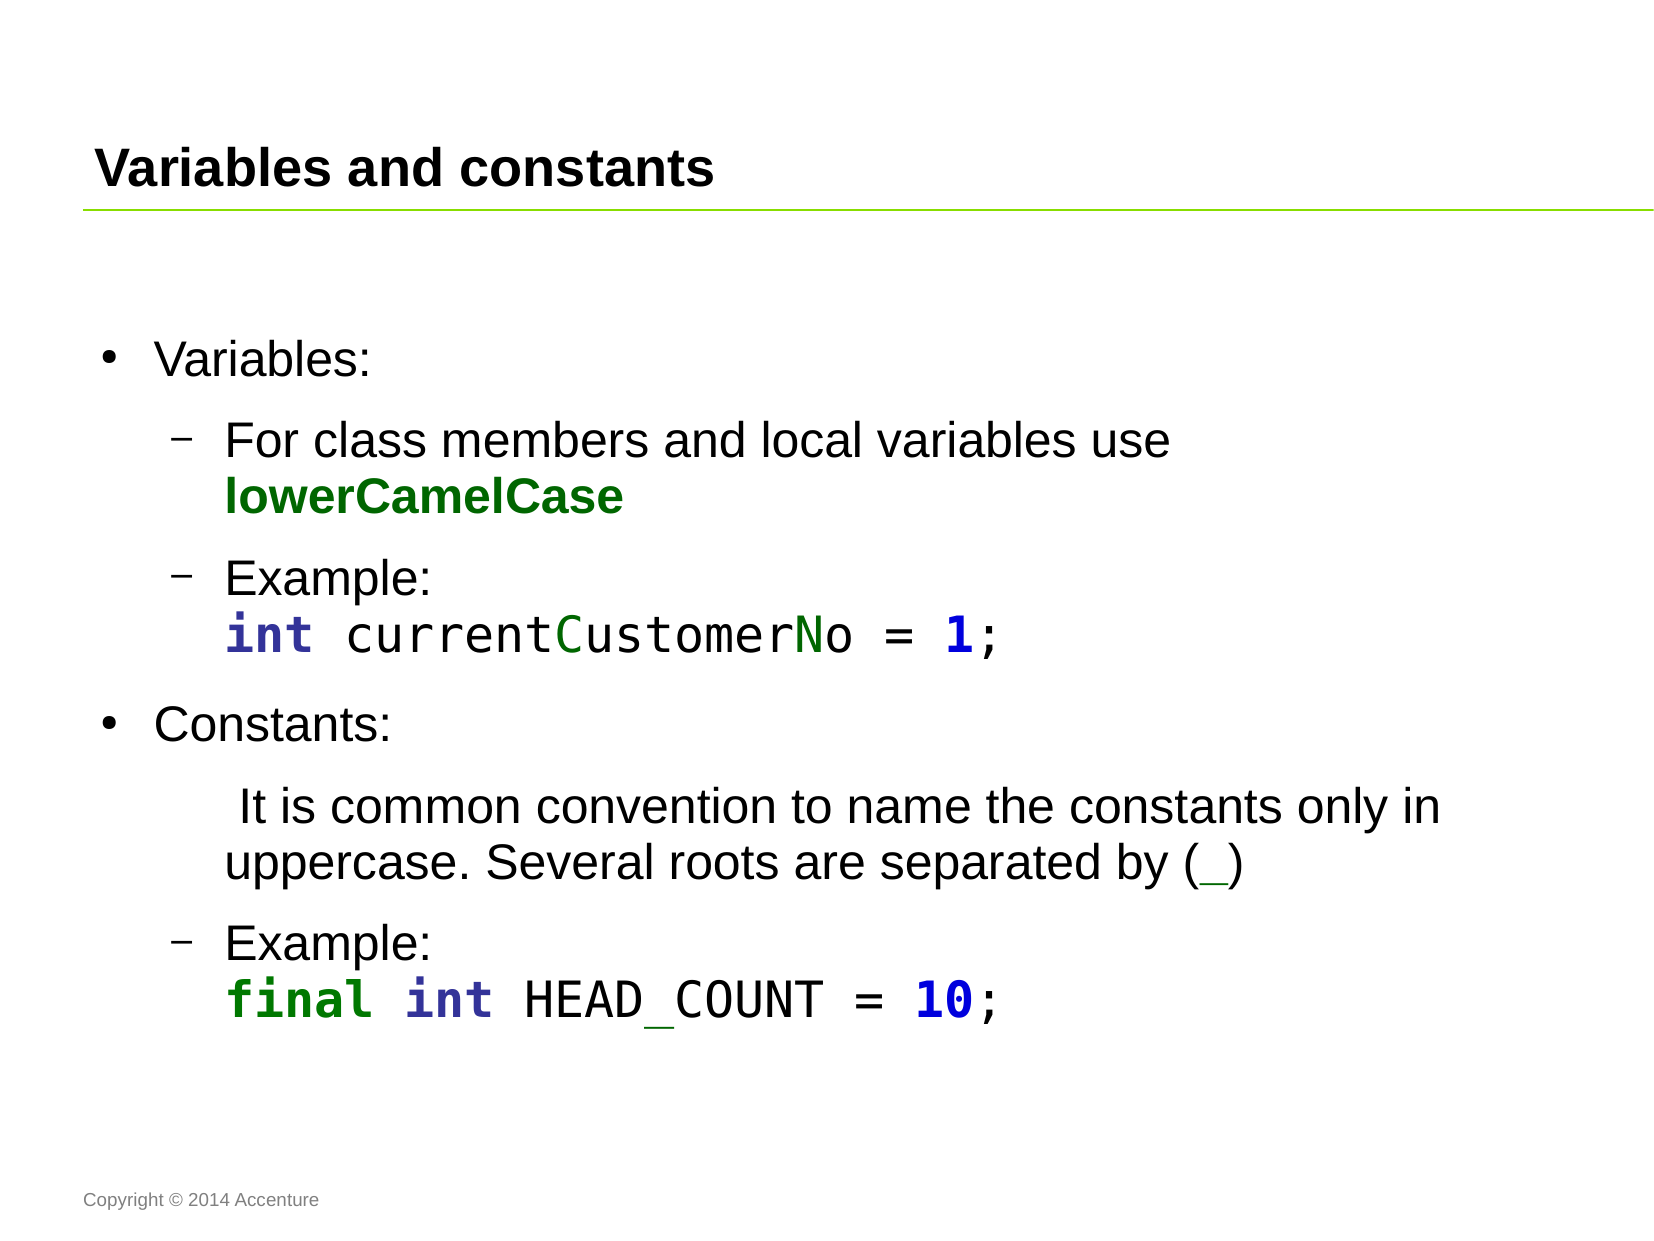

# Variables and constants
Variables:
For class members and local variables use lowerCamelCase
Example:
int currentCustomerNo = 1;
Constants:
 It is common convention to name the constants only in uppercase. Several roots are separated by (_)
Example:
final int HEAD_COUNT = 10;